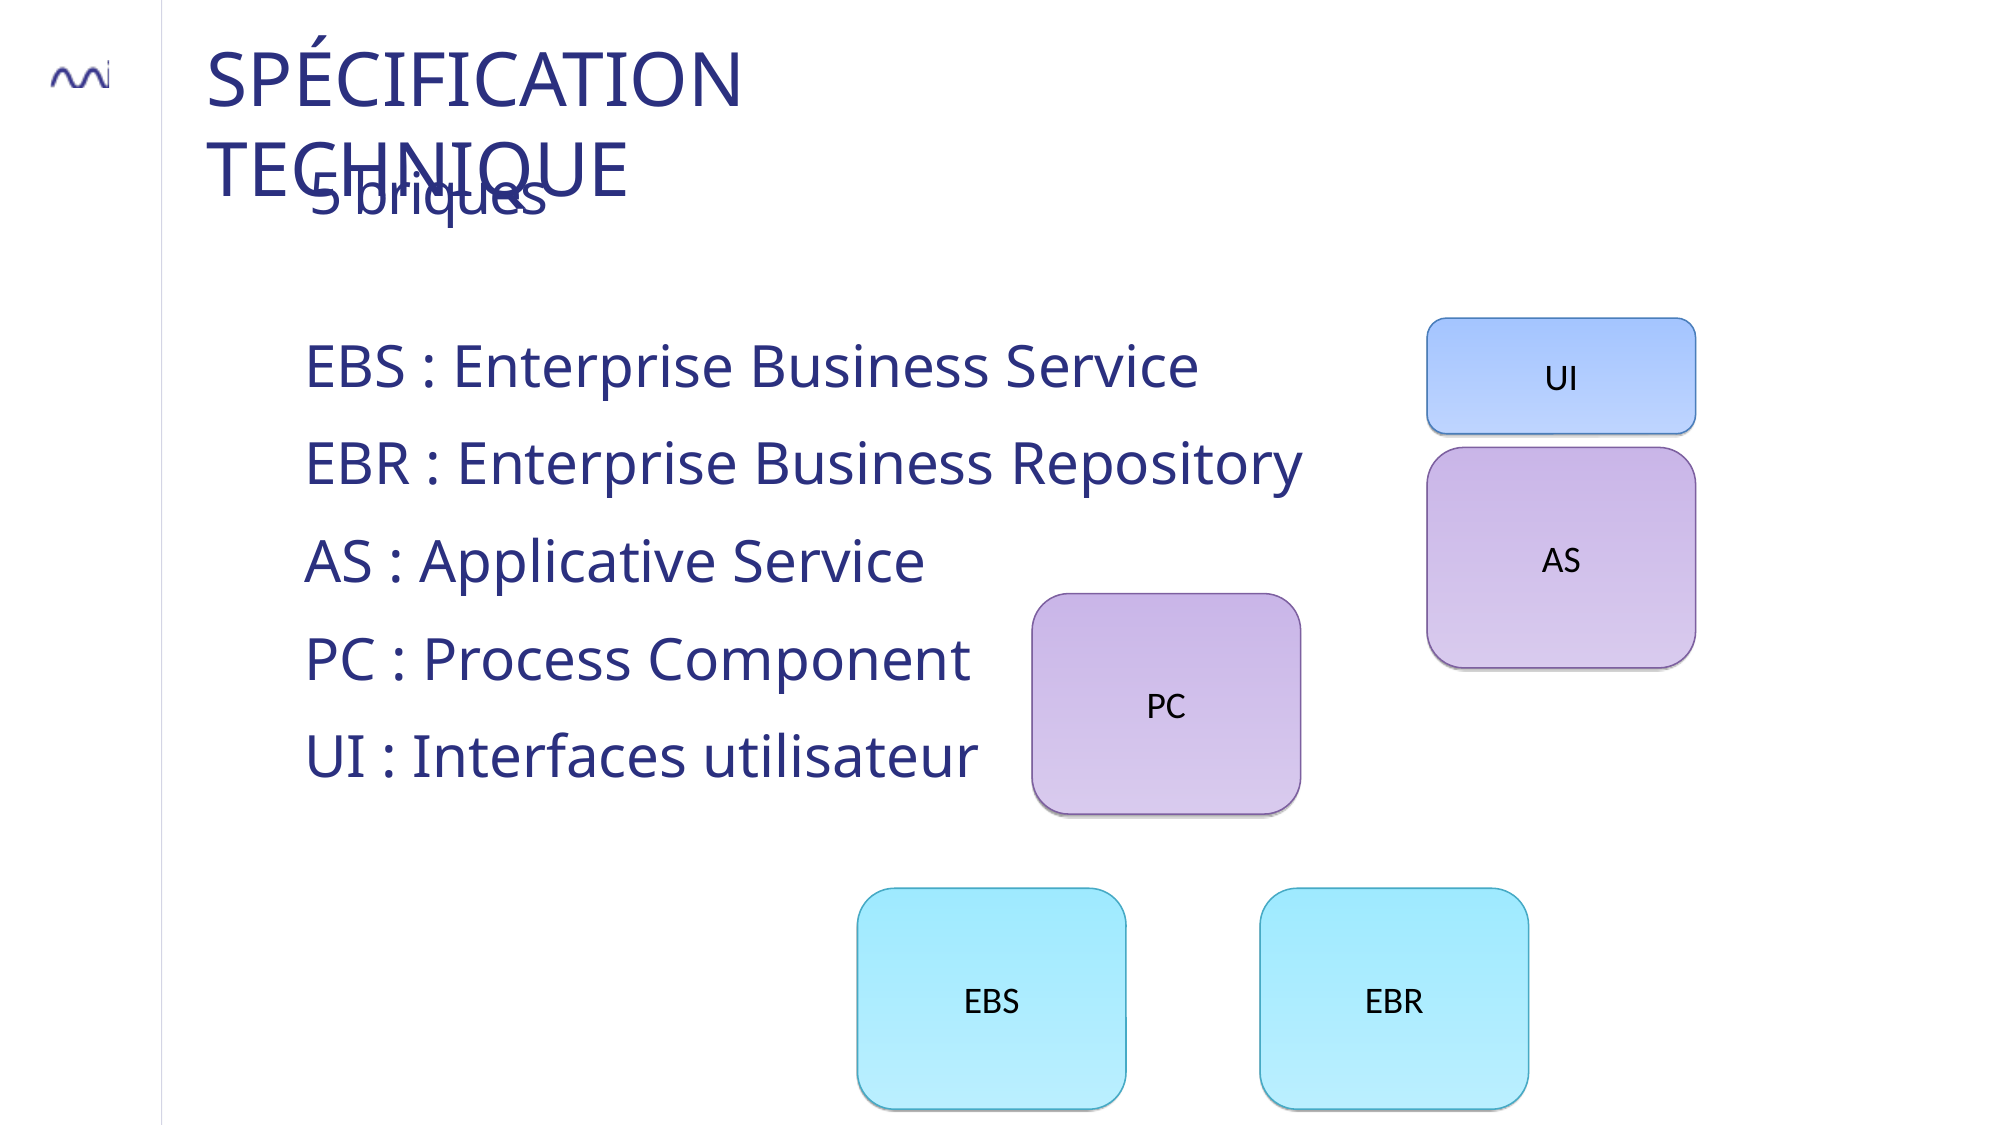

SPÉCIFICATION TECHNIQUE
5 briques
# EBS : Enterprise Business Service
EBR : Enterprise Business Repository
AS : Applicative Service
PC : Process Component
UI : Interfaces utilisateur
UI
AS
PC
EBS
EBR